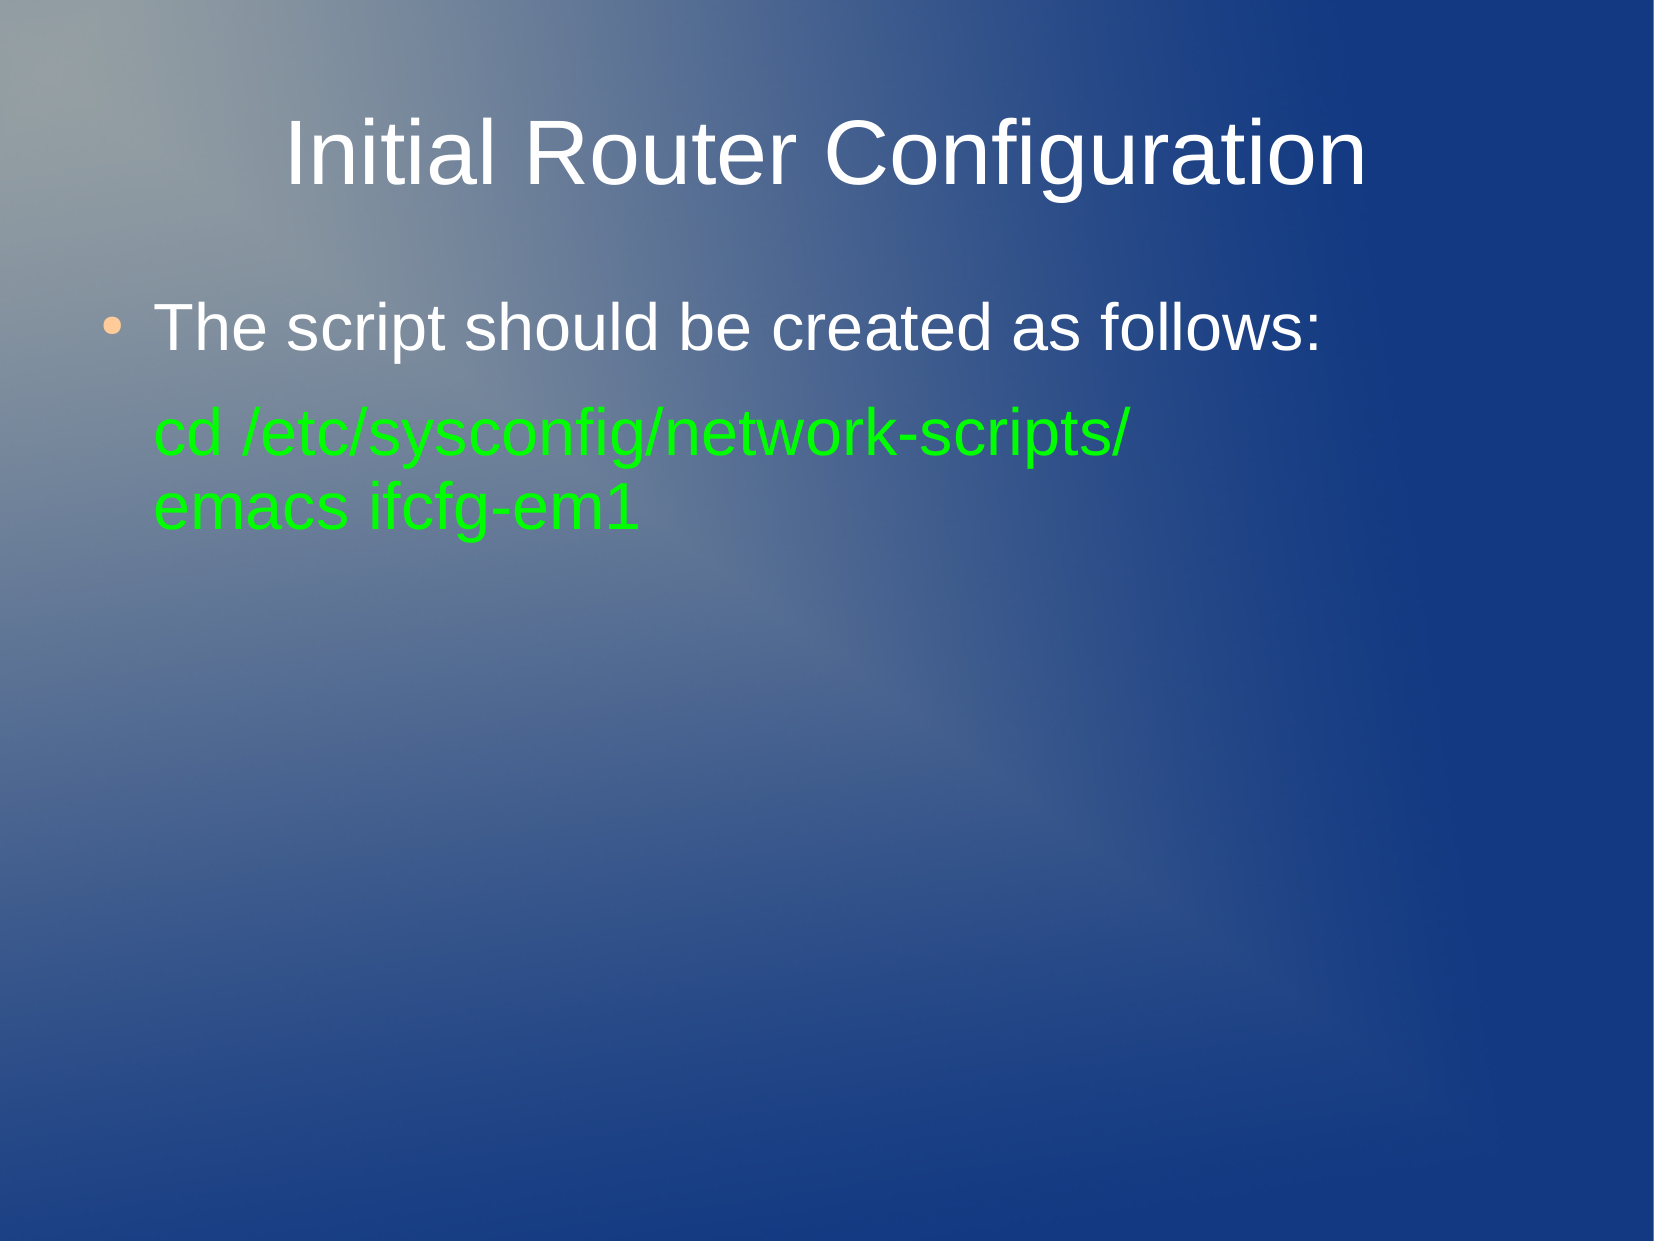

# Initial Router Configuration
The script should be created as follows:
cd /etc/sysconfig/network-scripts/
emacs ifcfg-em1